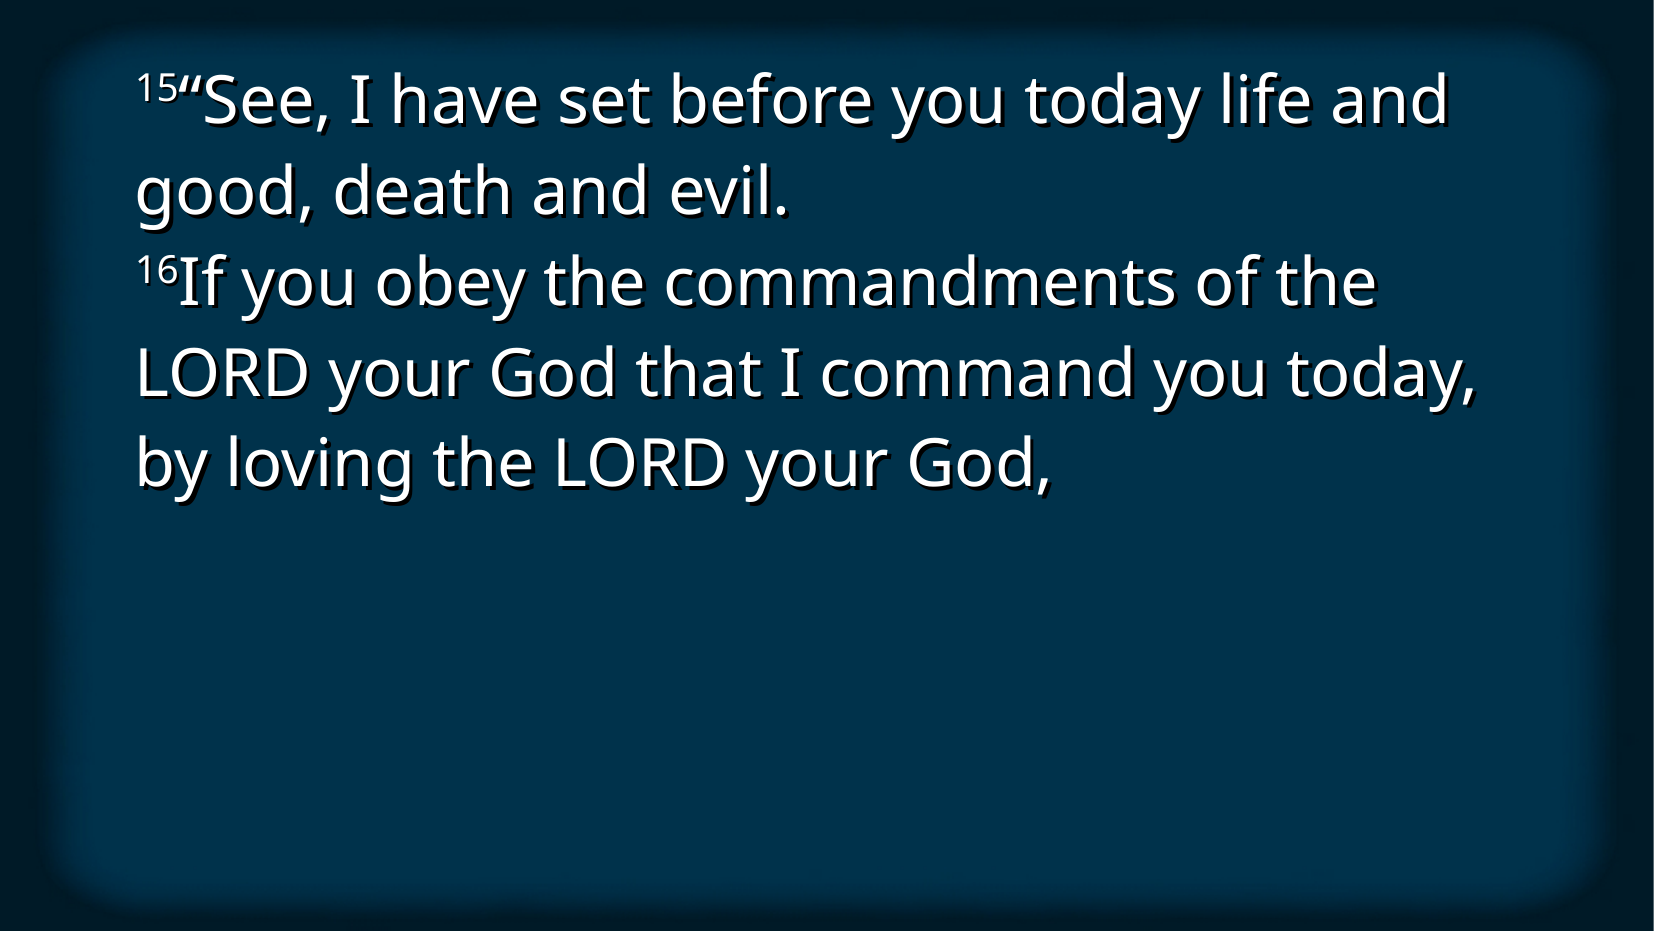

15“See, I have set before you today life and good, death and evil.
16If you obey the commandments of the LORD your God that I command you today, by loving the LORD your God,